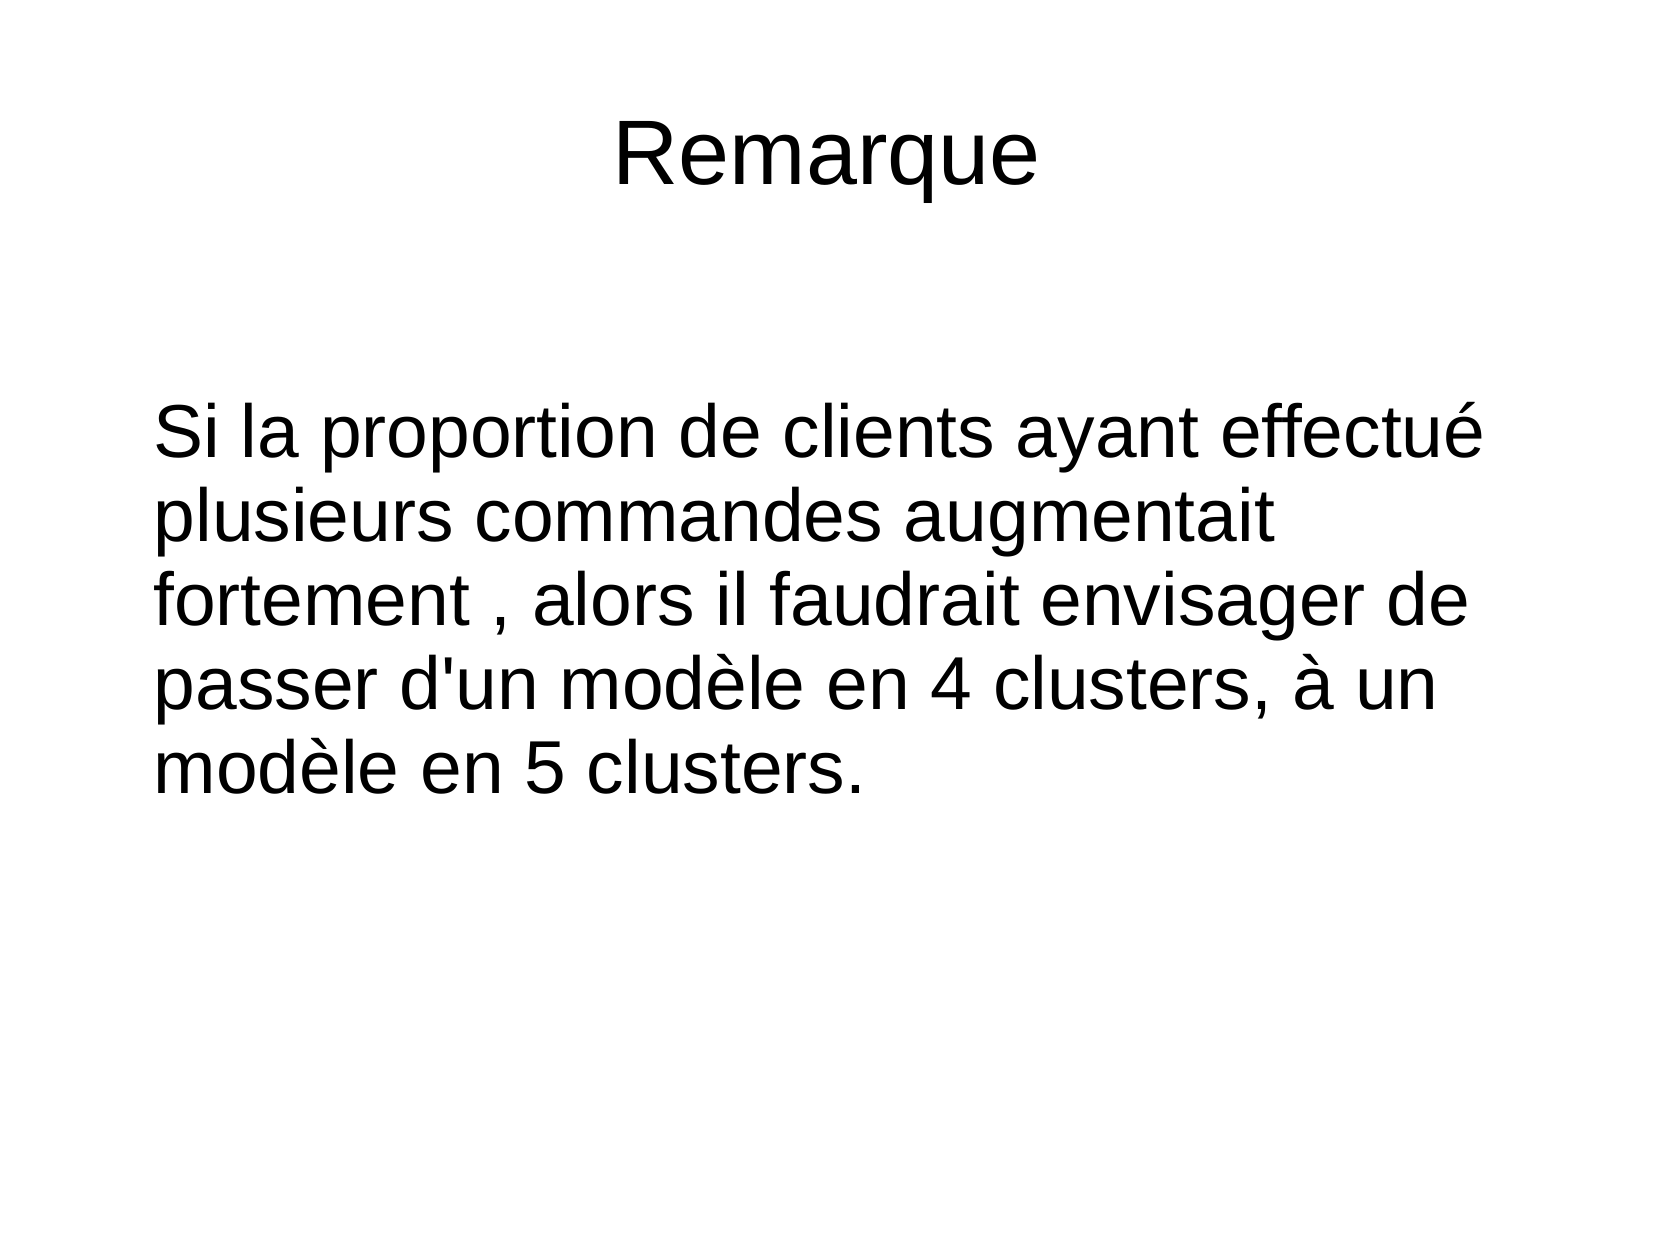

# Remarque
Si la proportion de clients ayant effectué plusieurs commandes augmentait fortement , alors il faudrait envisager de passer d'un modèle en 4 clusters, à un modèle en 5 clusters.